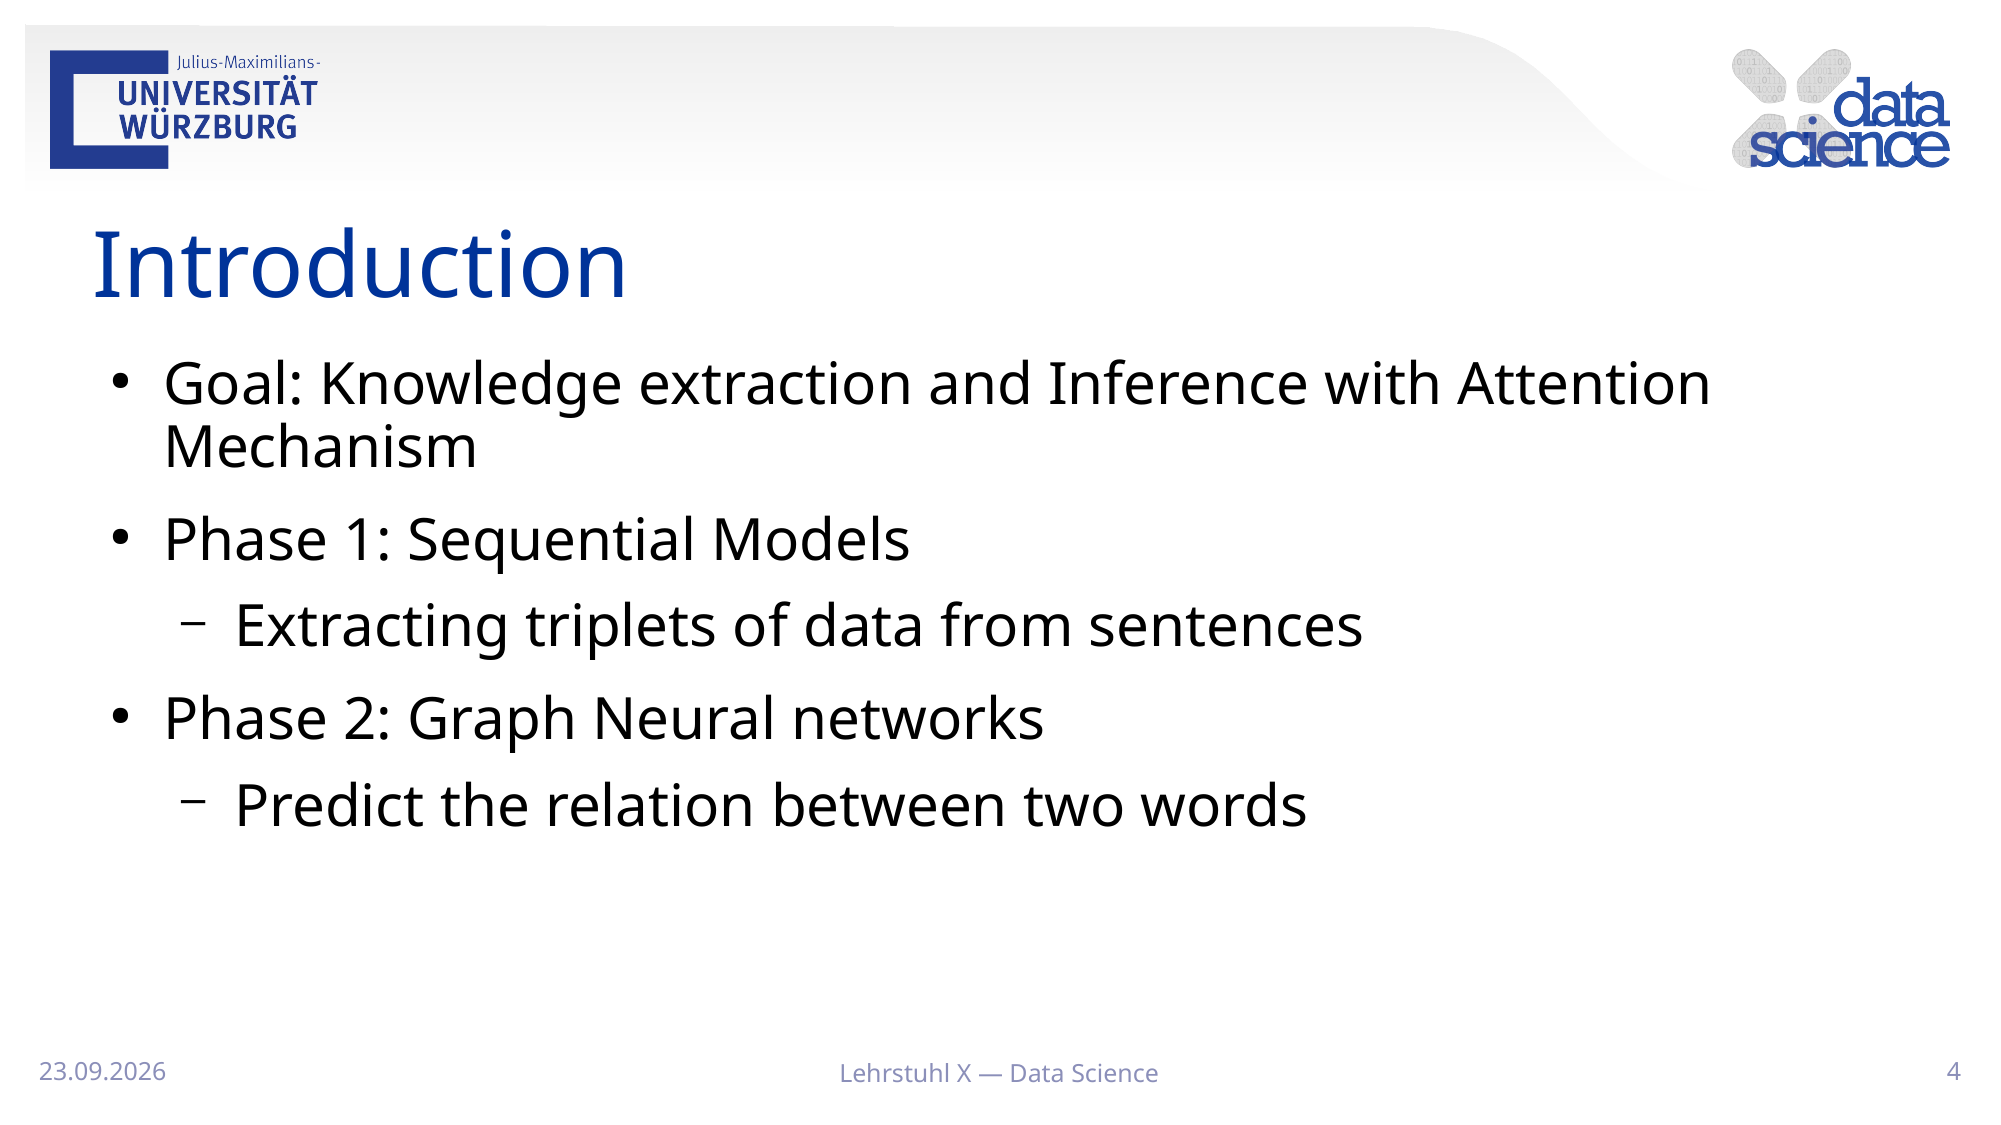

# Introduction
Goal: Knowledge extraction and Inference with Attention Mechanism
Phase 1: Sequential Models
Extracting triplets of data from sentences
Phase 2: Graph Neural networks
Predict the relation between two words
Lehrstuhl X — Data Science